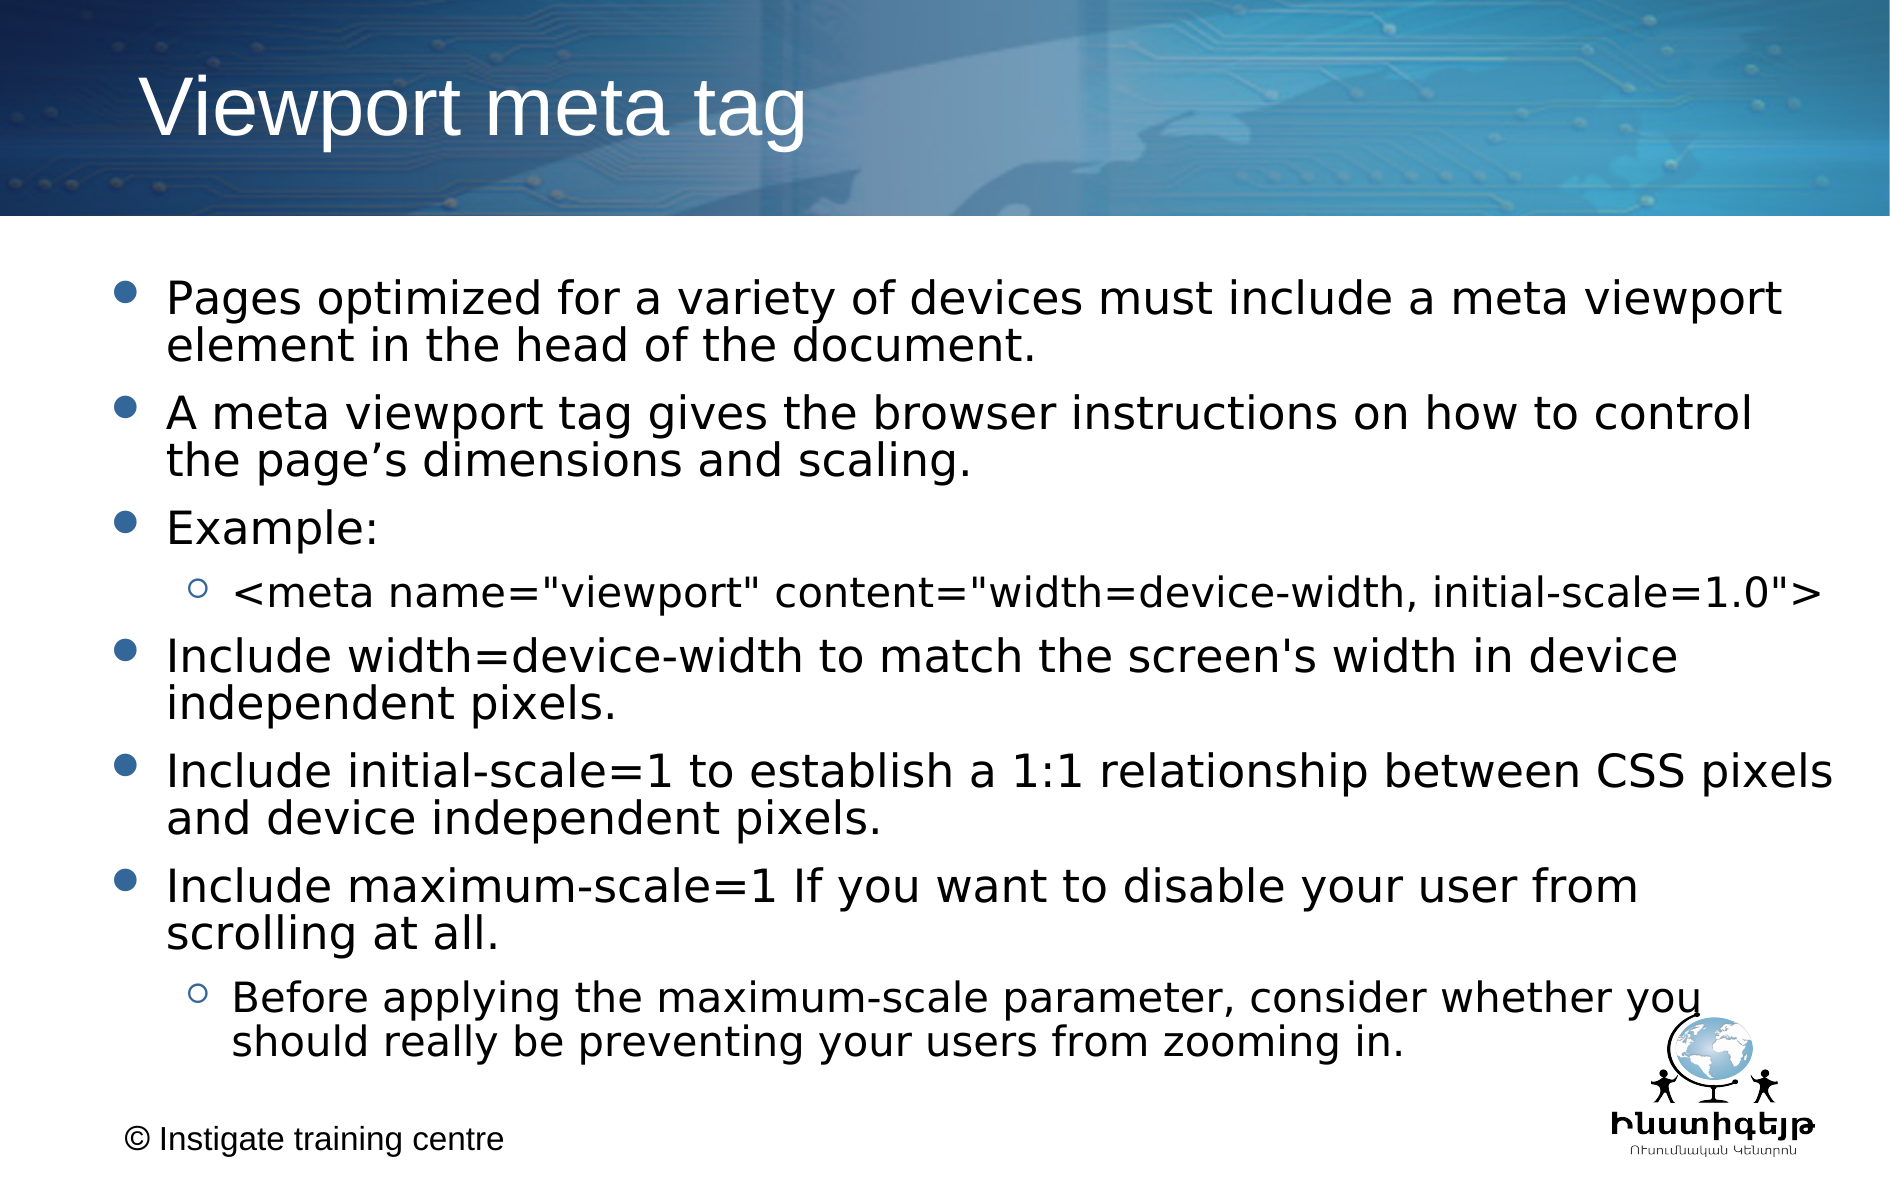

Viewport meta tag
# Pages optimized for a variety of devices must include a meta viewport element in the head of the document.
A meta viewport tag gives the browser instructions on how to control the page’s dimensions and scaling.
Example:
<meta name="viewport" content="width=device-width, initial-scale=1.0">
Include width=device-width to match the screen's width in device independent pixels.
Include initial-scale=1 to establish a 1:1 relationship between CSS pixels and device independent pixels.
Include maximum-scale=1 If you want to disable your user from scrolling at all.
Before applying the maximum-scale parameter, consider whether you should really be preventing your users from zooming in.